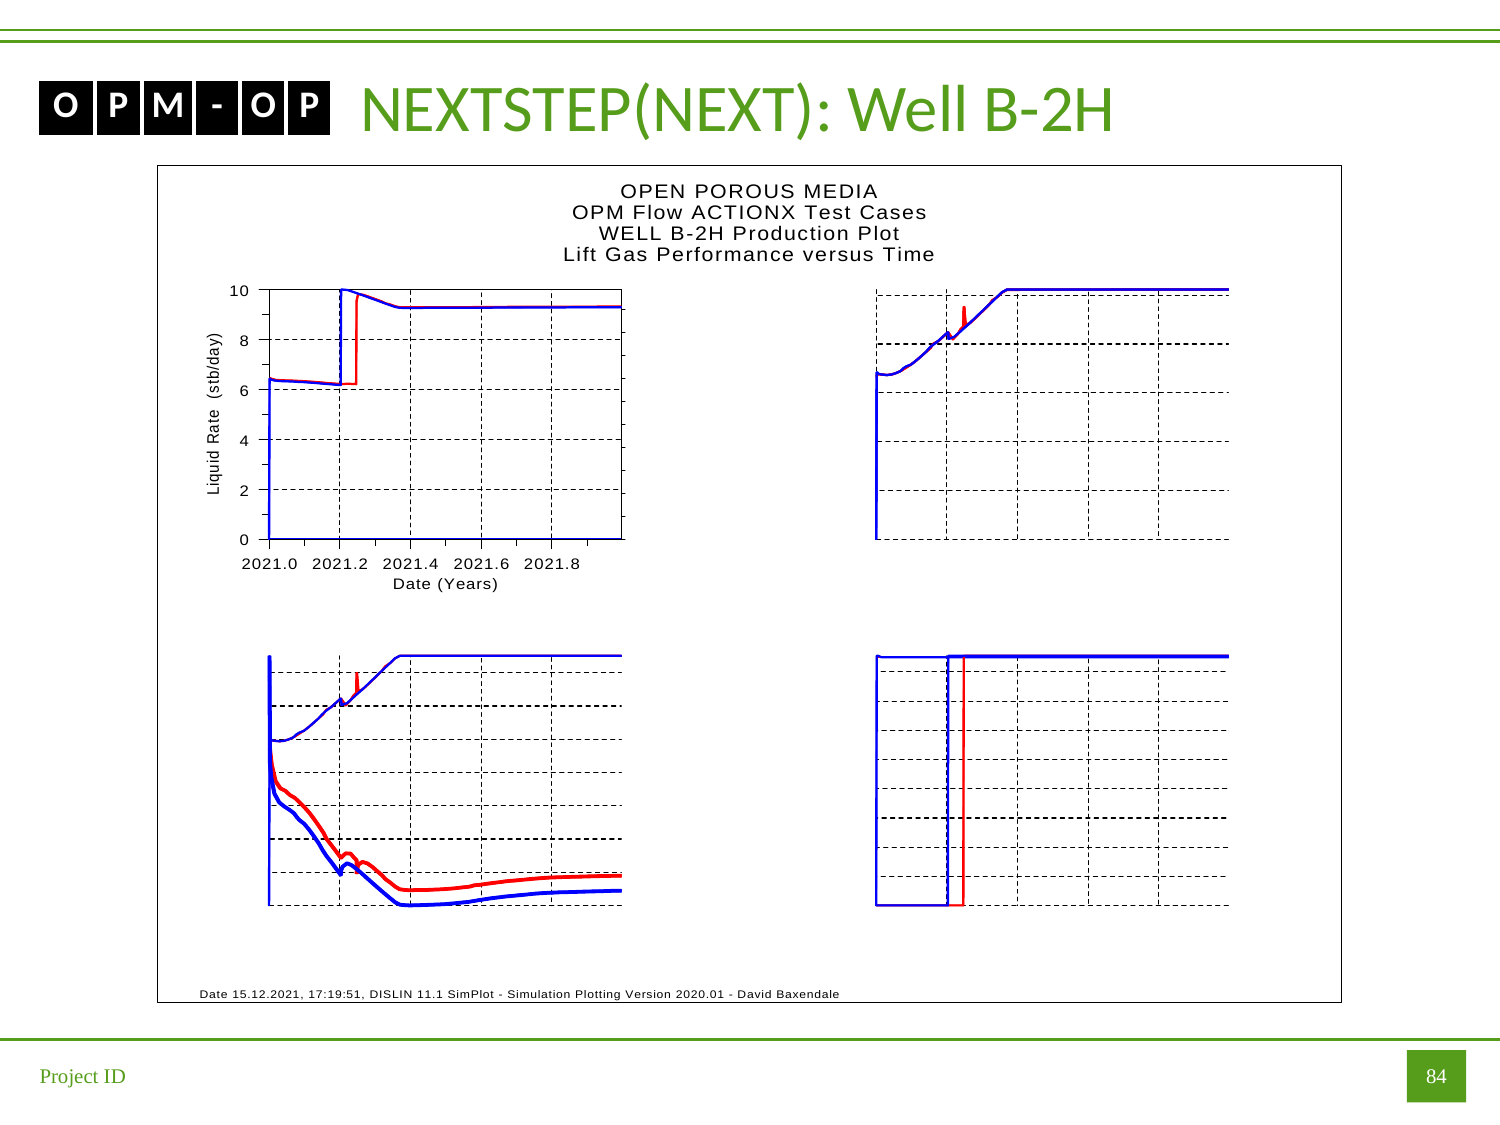

# NEXTSTEP(NEXT): well B-2H
Project ID
84